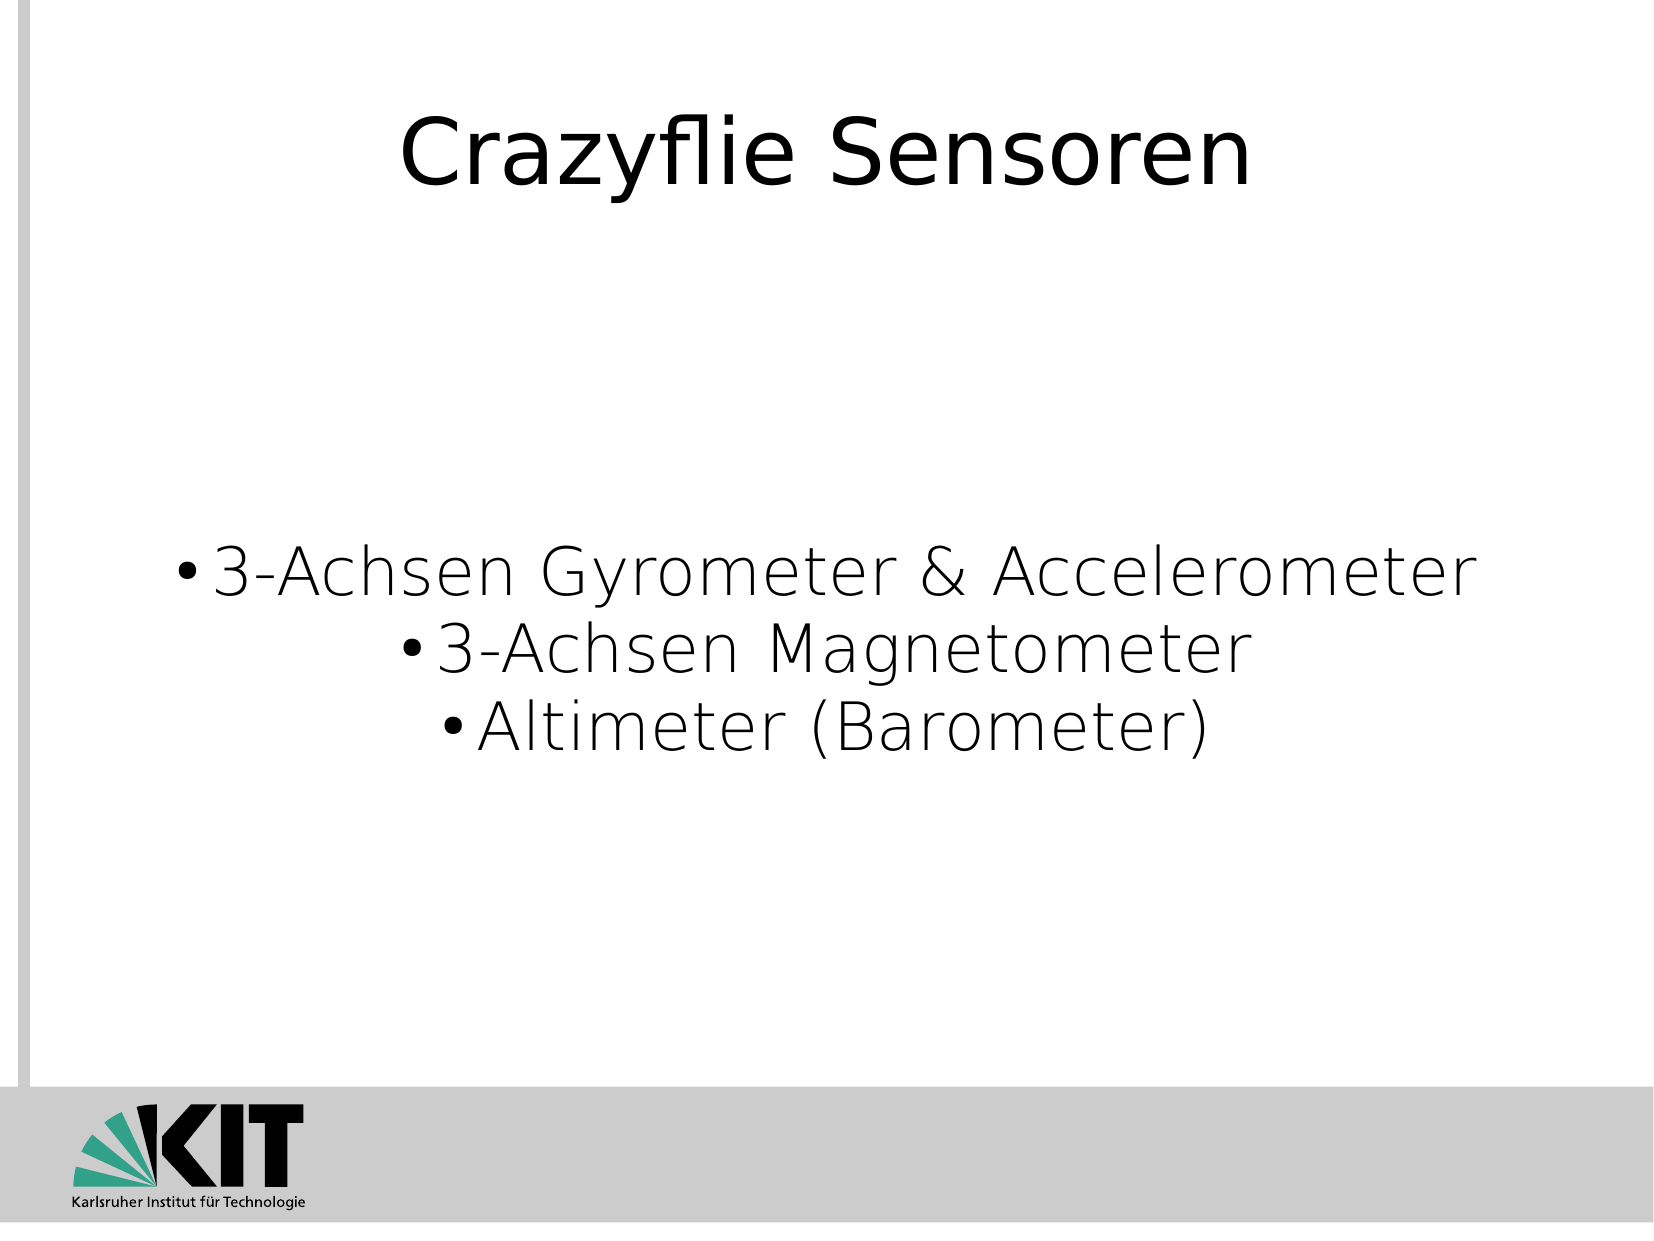

# Crazyflie Sensoren
3-Achsen Gyrometer & Accelerometer
3-Achsen Magnetometer
Altimeter (Barometer)